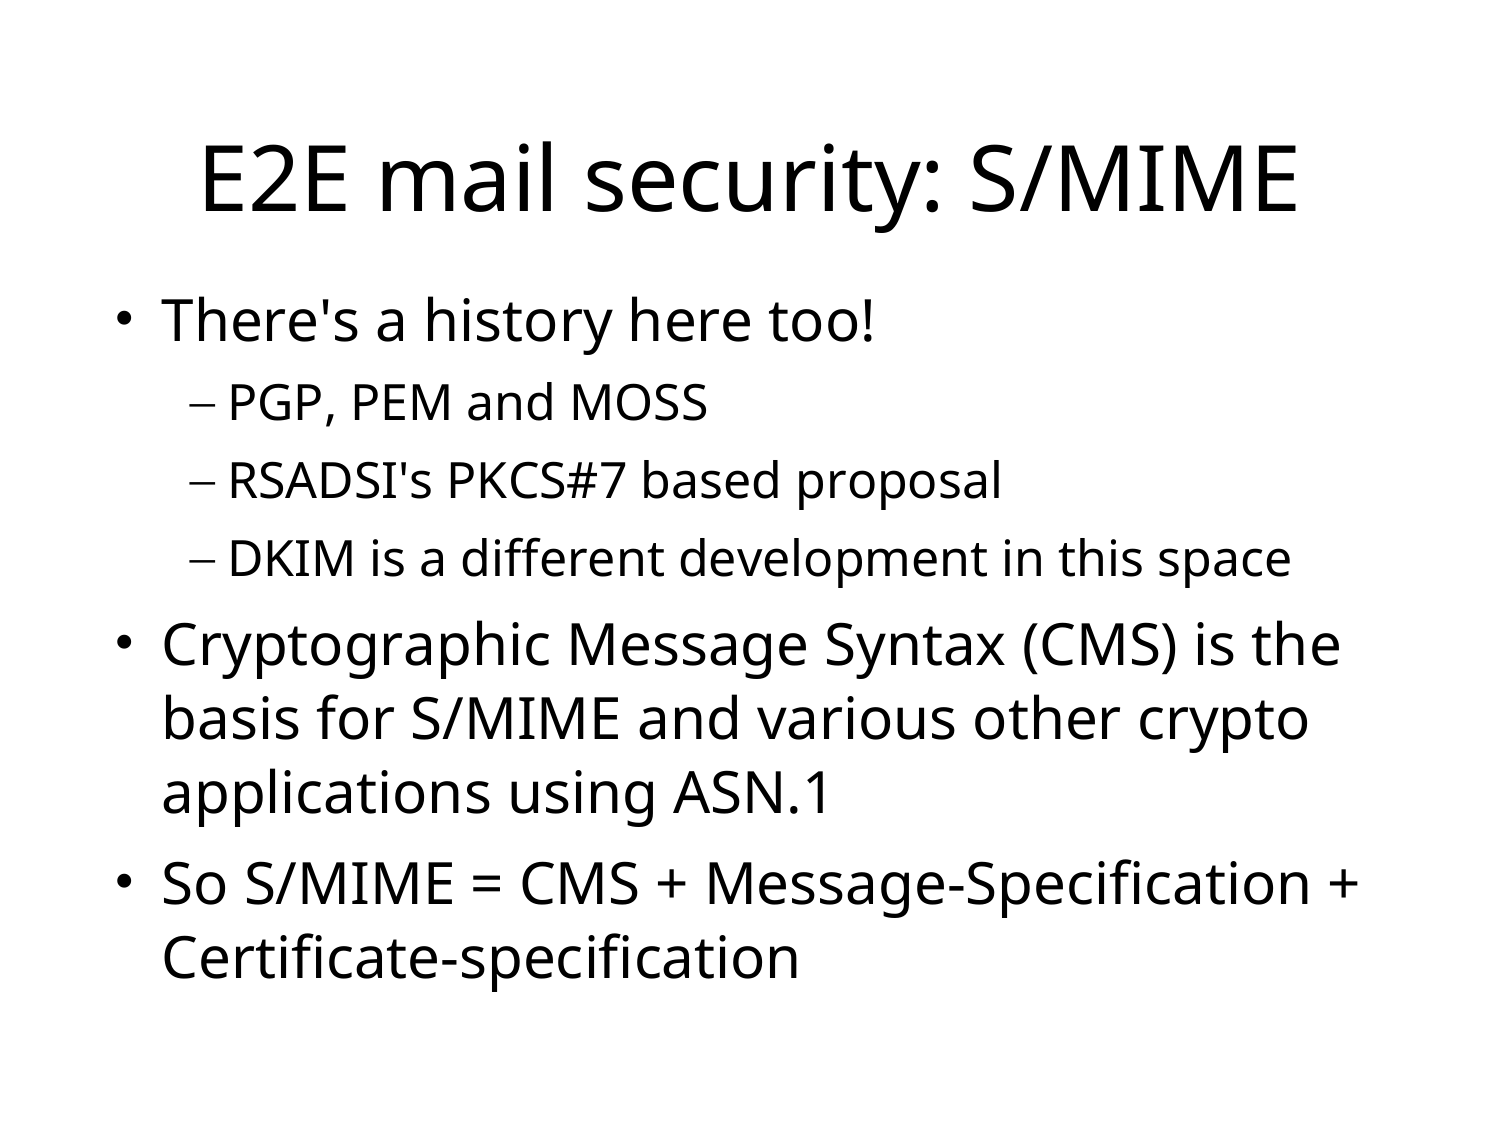

E2E mail security: S/MIME
There's a history here too!
PGP, PEM and MOSS
RSADSI's PKCS#7 based proposal
DKIM is a different development in this space
Cryptographic Message Syntax (CMS) is the basis for S/MIME and various other crypto applications using ASN.1
So S/MIME = CMS + Message-Specification + Certificate-specification